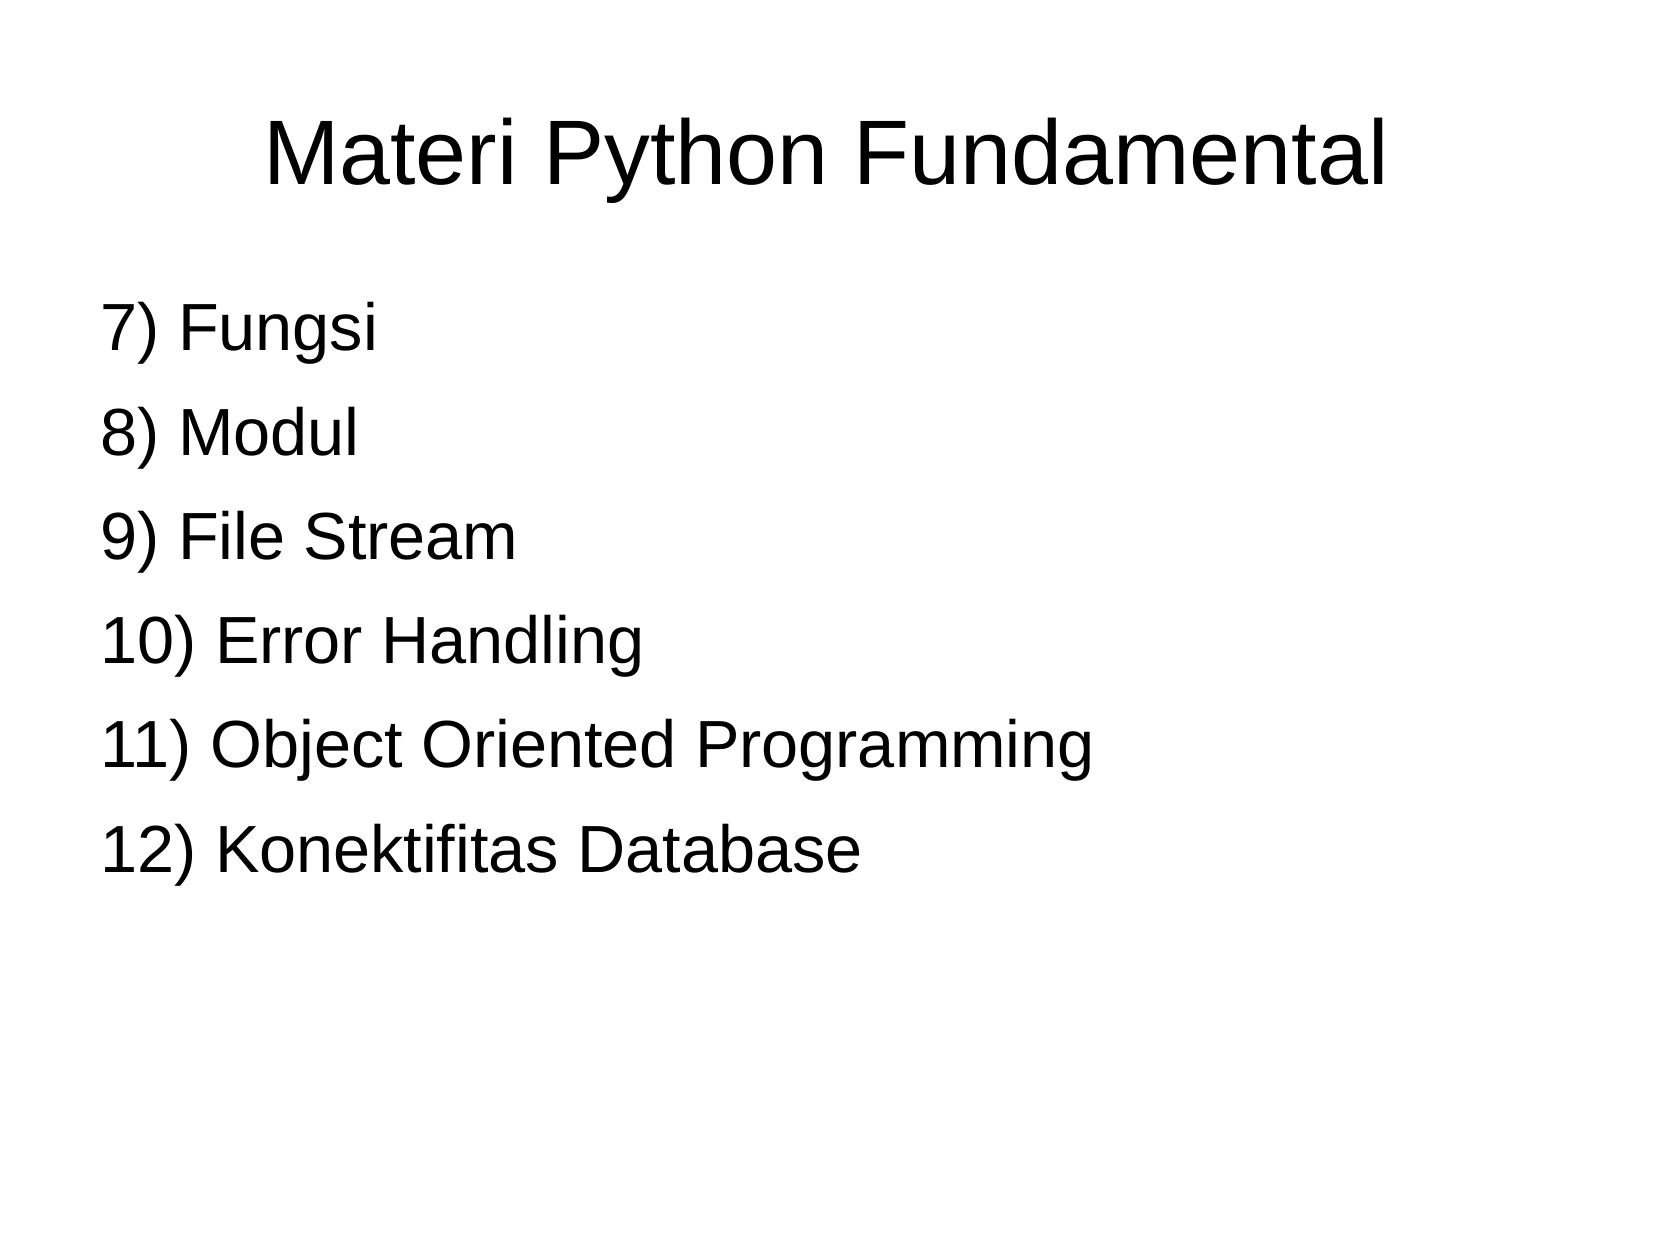

# Materi Python Fundamental
 Fungsi
 Modul
 File Stream
 Error Handling
 Object Oriented Programming
 Konektifitas Database